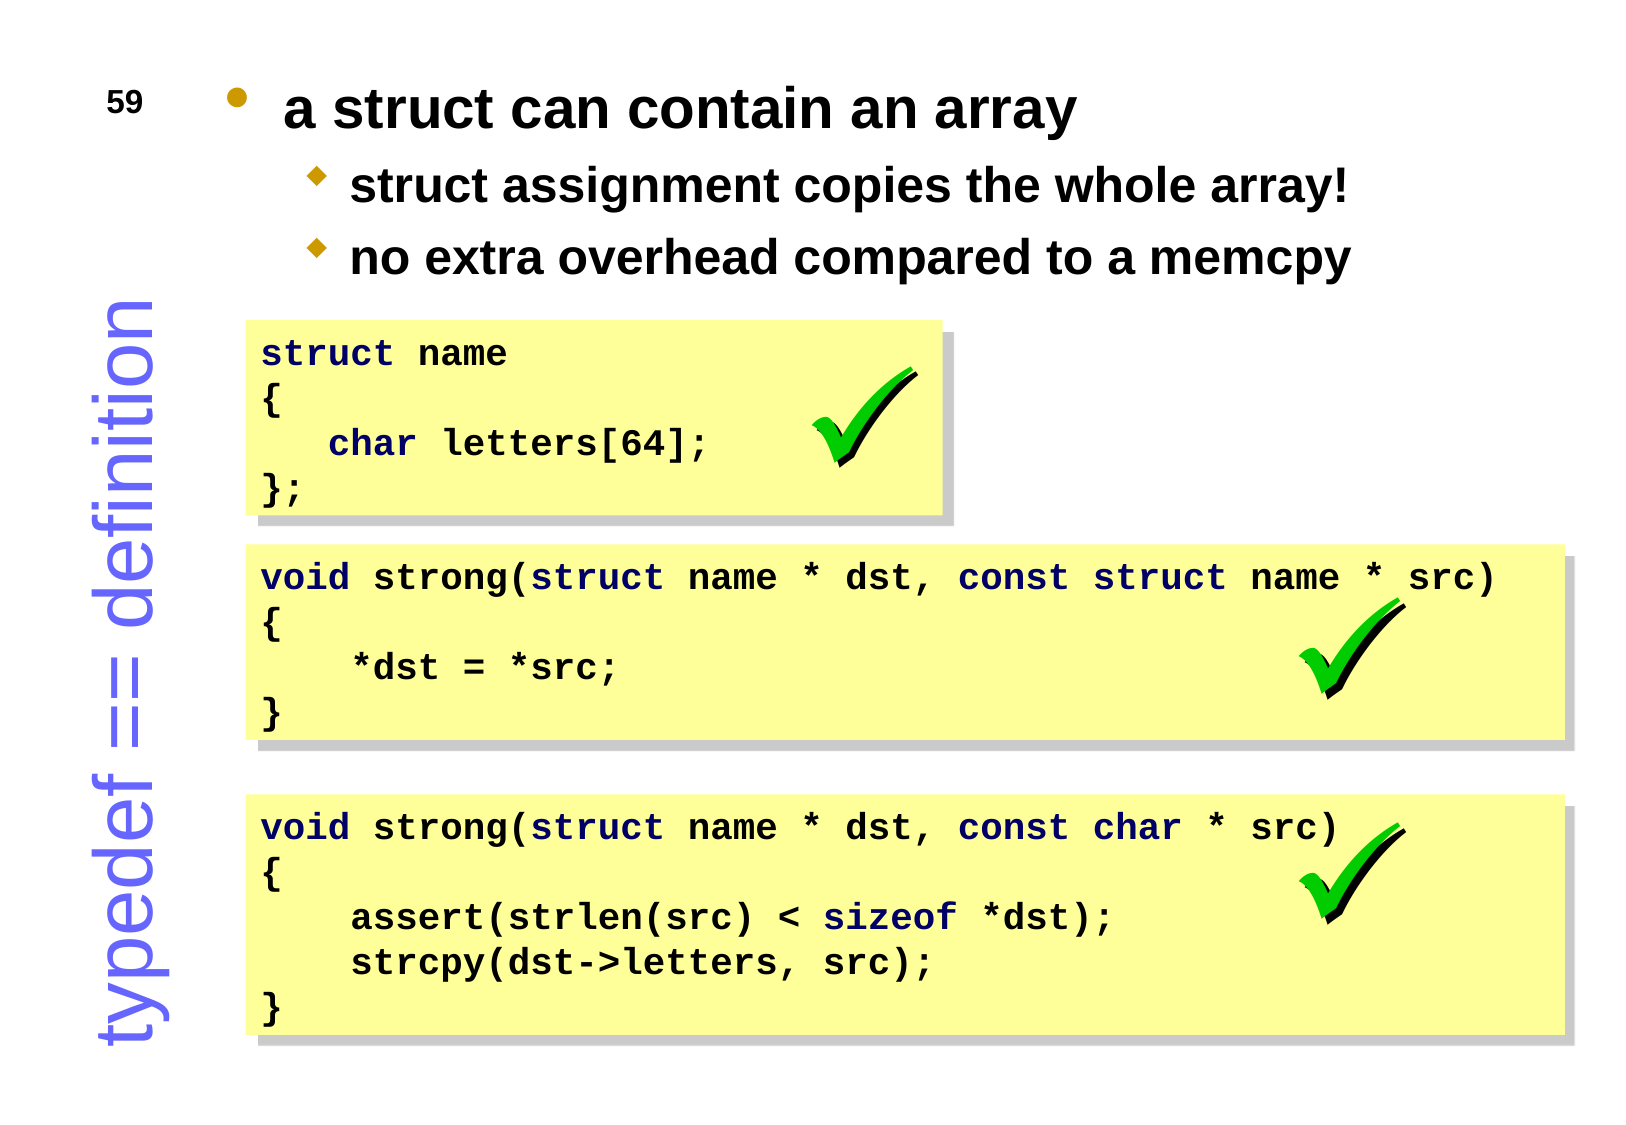

59
a struct can contain an array
struct assignment copies the whole array!
no extra overhead compared to a memcpy
struct name
{
 char letters[64];
};

void strong(struct name * dst, const struct name * src)
{
 *dst = *src;
}
# typedef == definition


void strong(struct name * dst, const char * src)
{
 assert(strlen(src) < sizeof *dst);
 strcpy(dst->letters, src);
}